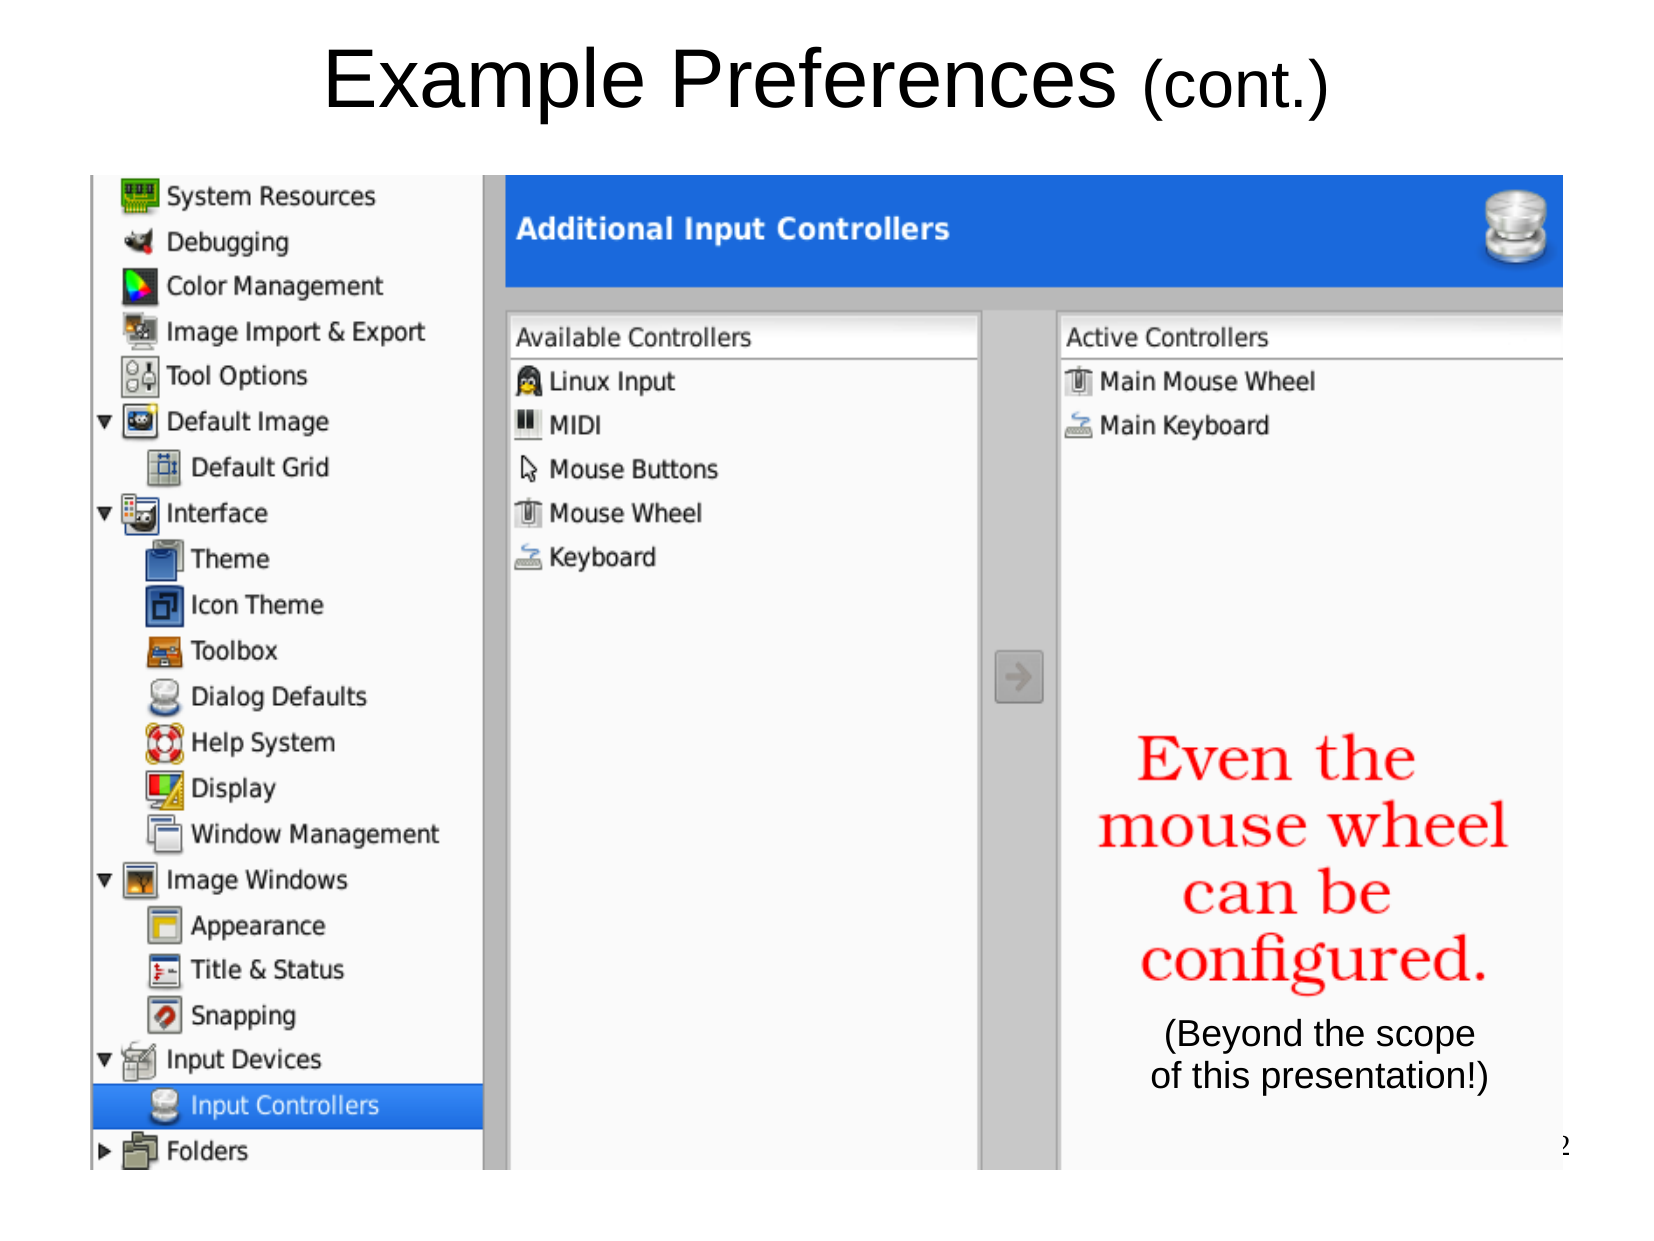

# Example Preferences (cont.)
(Beyond the scope
of this presentation!)
72